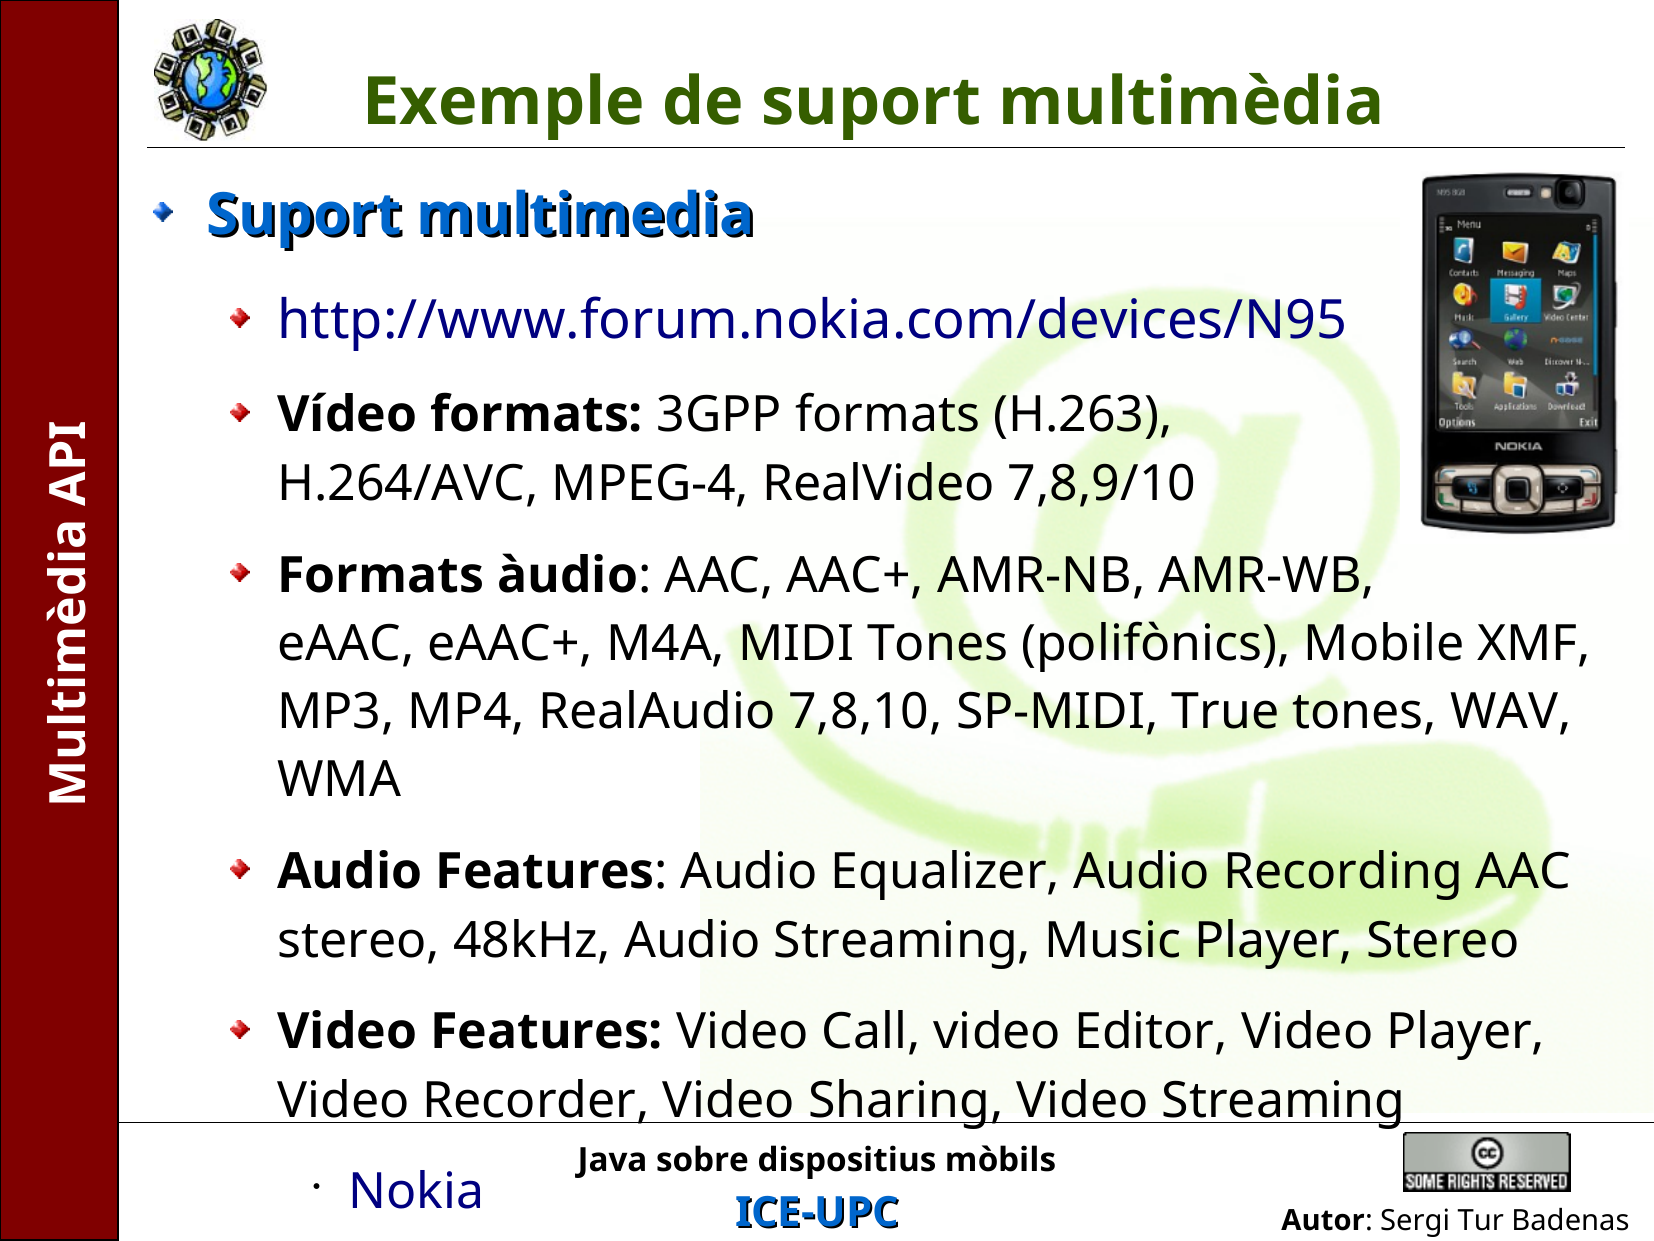

# Exemple de suport multimèdia
Suport multimedia
http://www.forum.nokia.com/devices/N95
Vídeo formats: 3GPP formats (H.263), H.264/AVC, MPEG-4, RealVideo 7,8,9/10
Formats àudio: AAC, AAC+, AMR-NB, AMR-WB, eAAC, eAAC+, M4A, MIDI Tones (polifònics), Mobile XMF, MP3, MP4, RealAudio 7,8,10, SP-MIDI, True tones, WAV, WMA
Audio Features: Audio Equalizer, Audio Recording AAC stereo, 48kHz, Audio Streaming, Music Player, Stereo
Video Features: Video Call, video Editor, Video Player, Video Recorder, Video Sharing, Video Streaming
Nokia